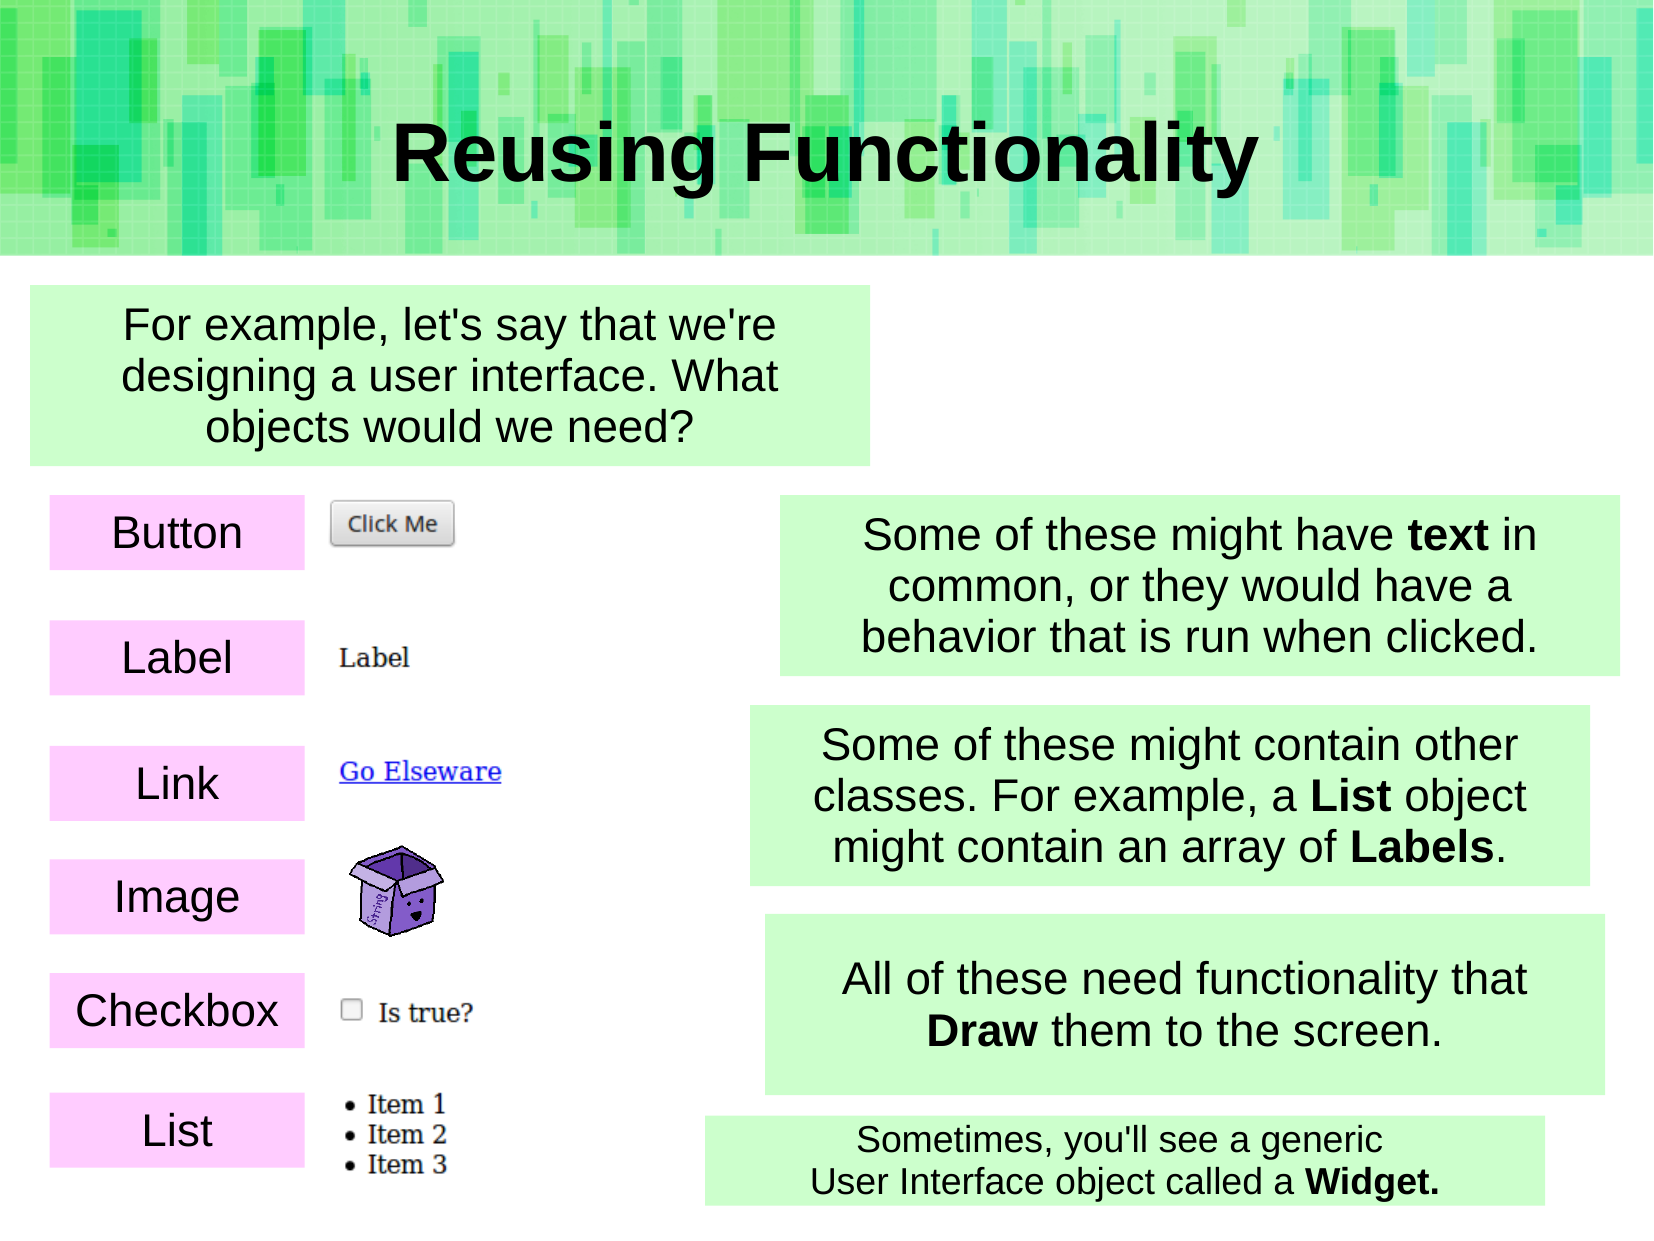

# Reusing Functionality
For example, let's say that we're designing a user interface. What objects would we need?
Button
Some of these might have text in common, or they would have a behavior that is run when clicked.
Label
Some of these might contain other classes. For example, a List object might contain an array of Labels.
Link
Image
All of these need functionality that Draw them to the screen.
Checkbox
List
Sometimes, you'll see a generic
User Interface object called a Widget.